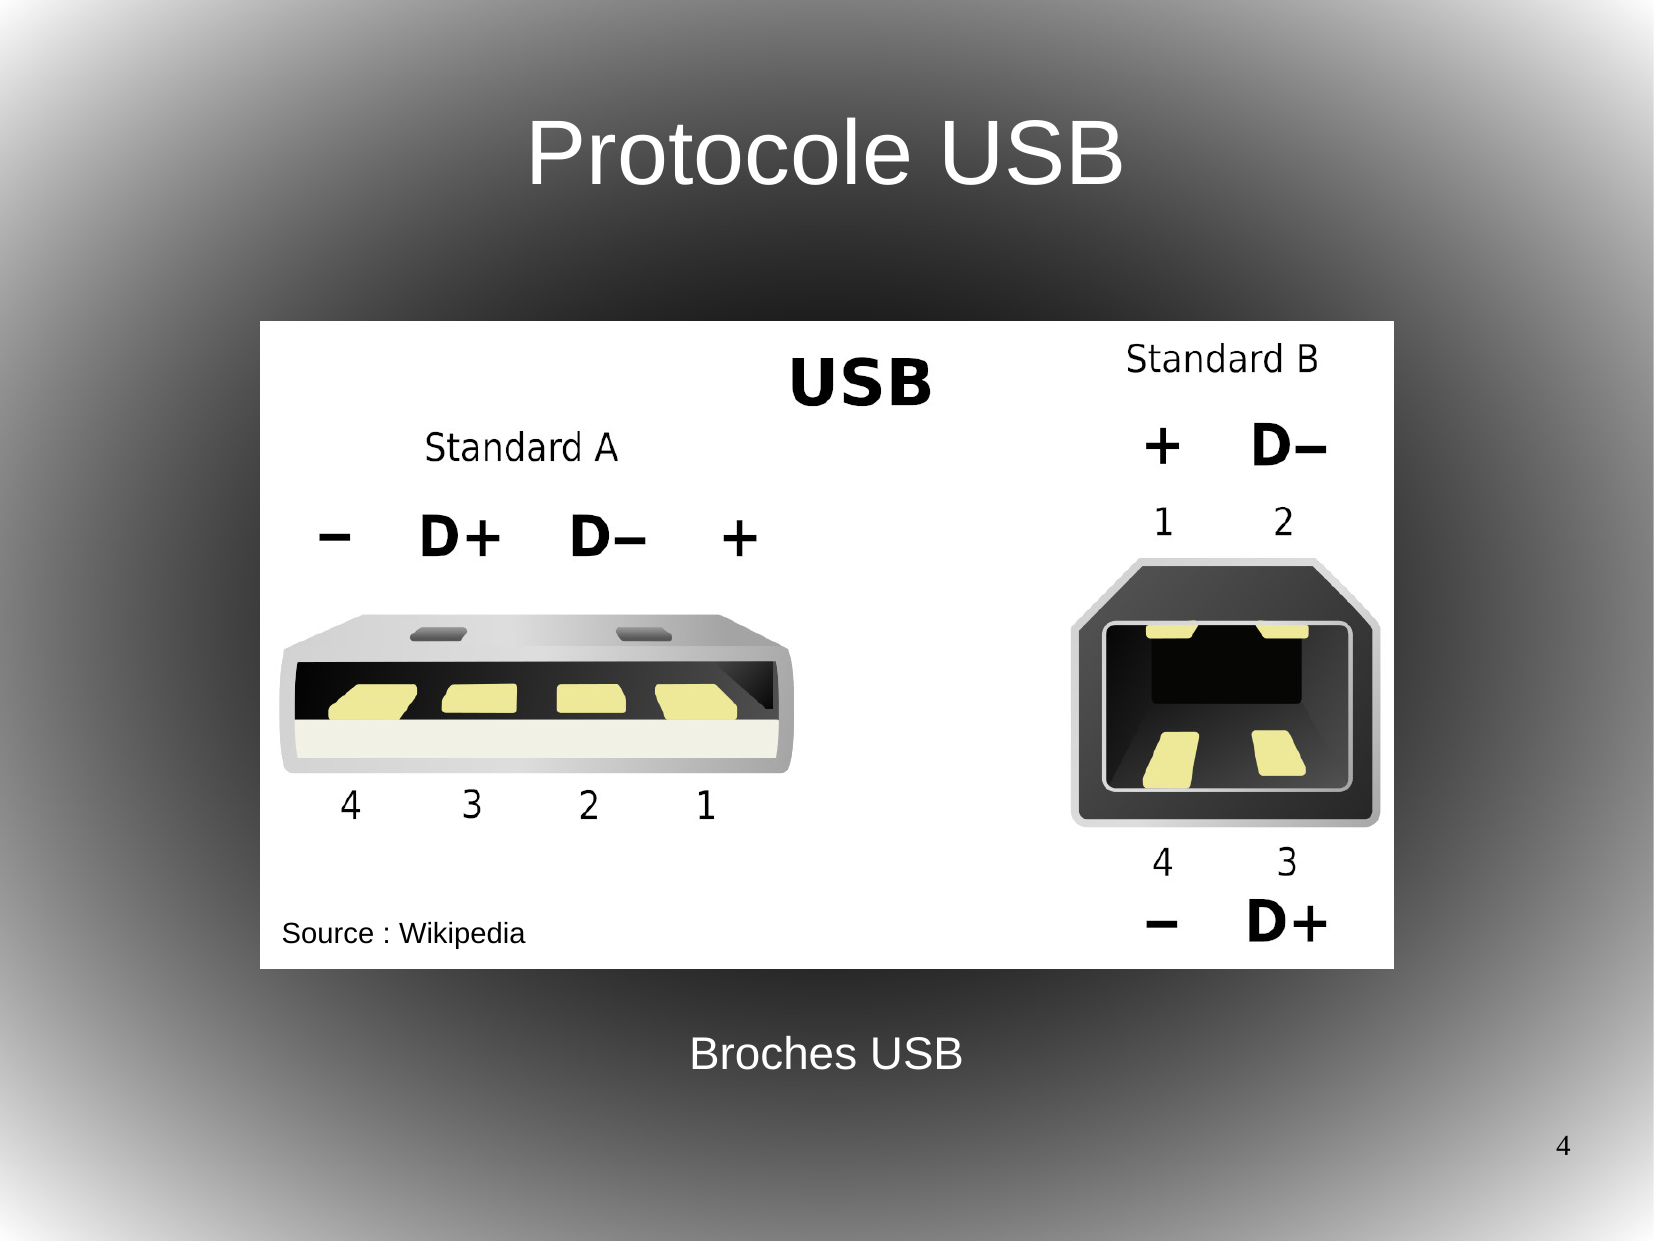

# Protocole USB
Source : Wikipedia
Broches USB
4